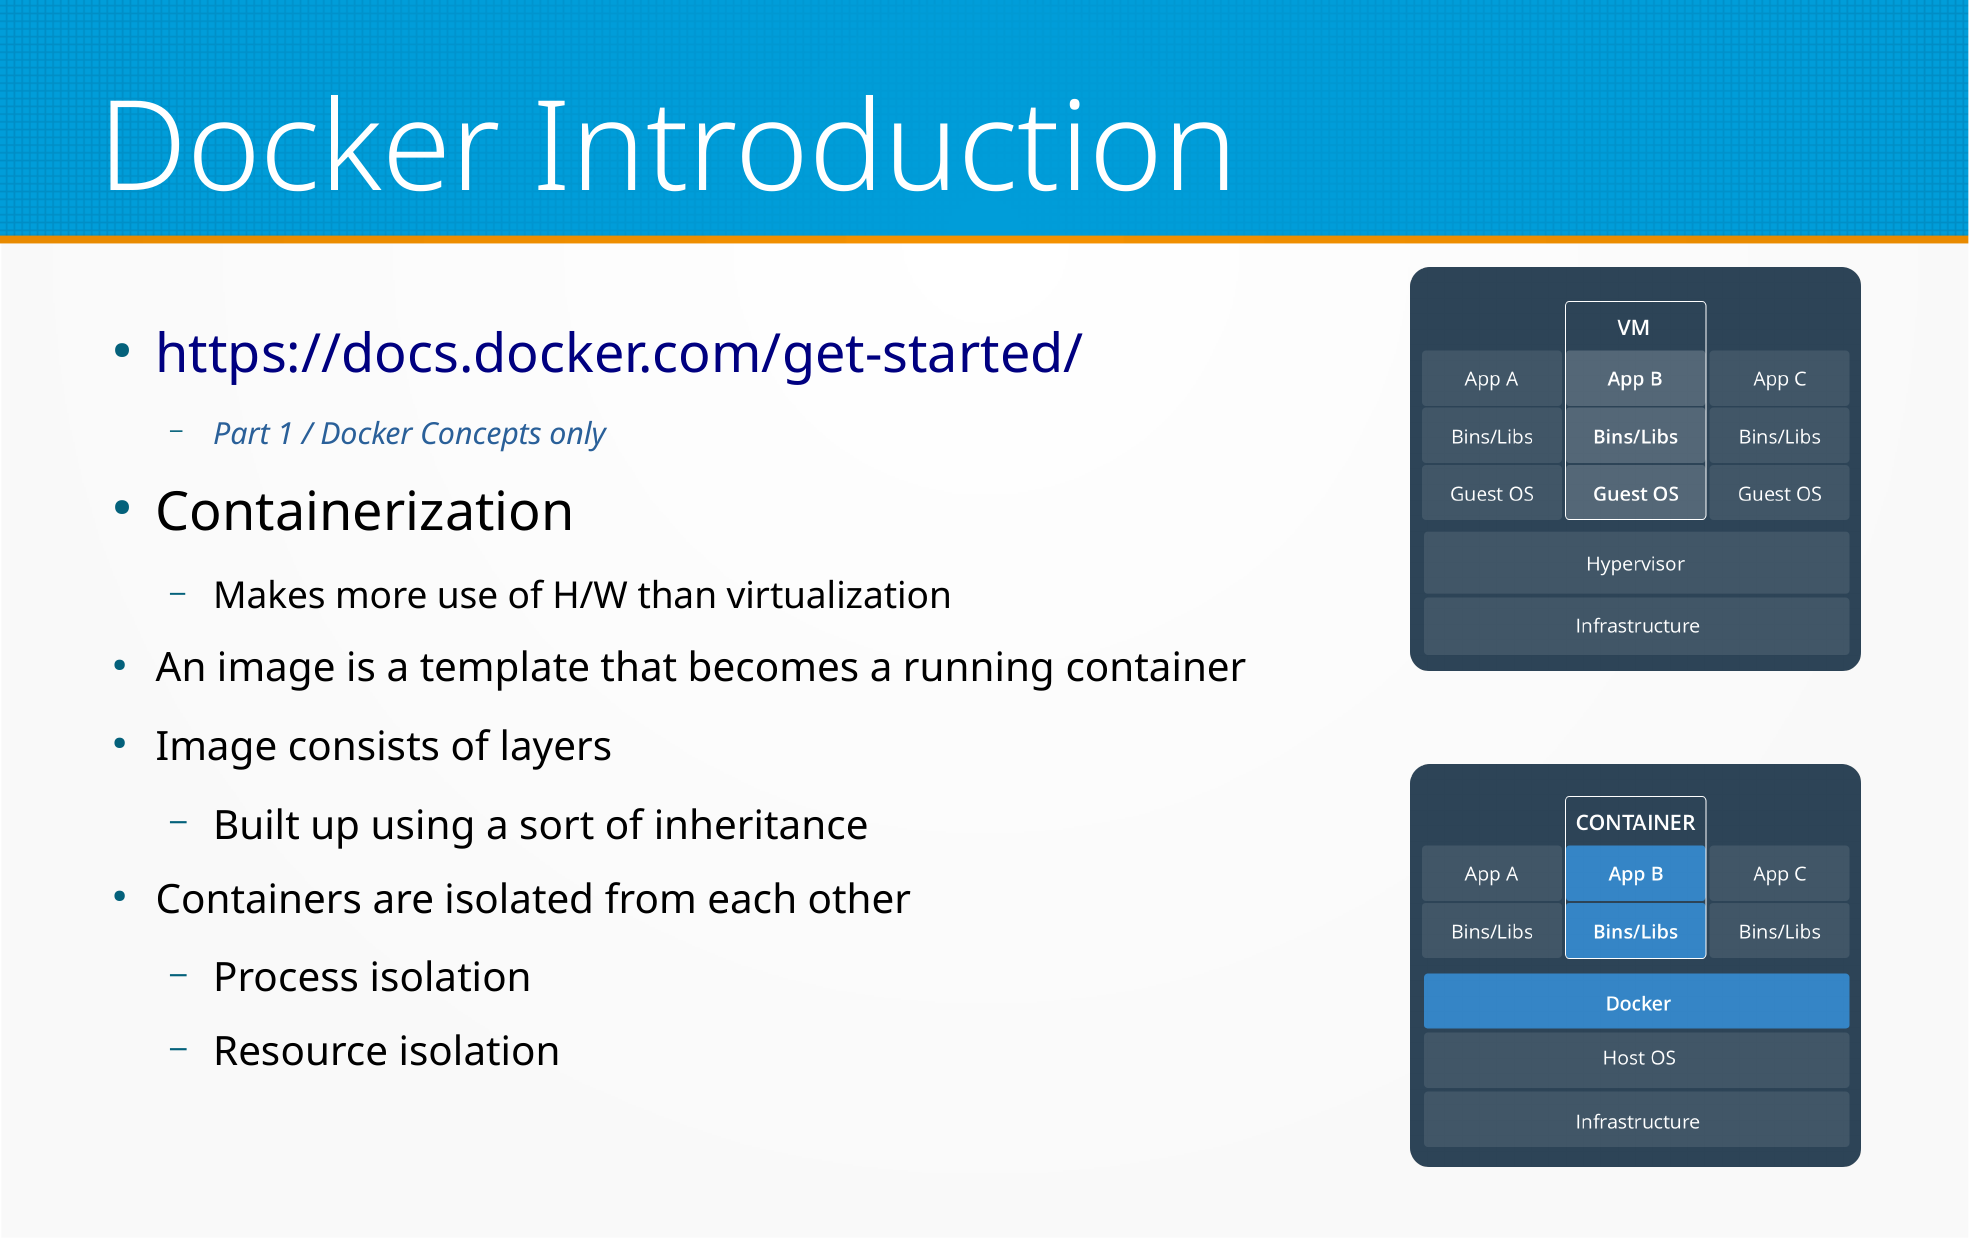

# Docker Introduction
https://docs.docker.com/get-started/
Part 1 / Docker Concepts only
Containerization
Makes more use of H/W than virtualization
An image is a template that becomes a running container
Image consists of layers
Built up using a sort of inheritance
Containers are isolated from each other
Process isolation
Resource isolation